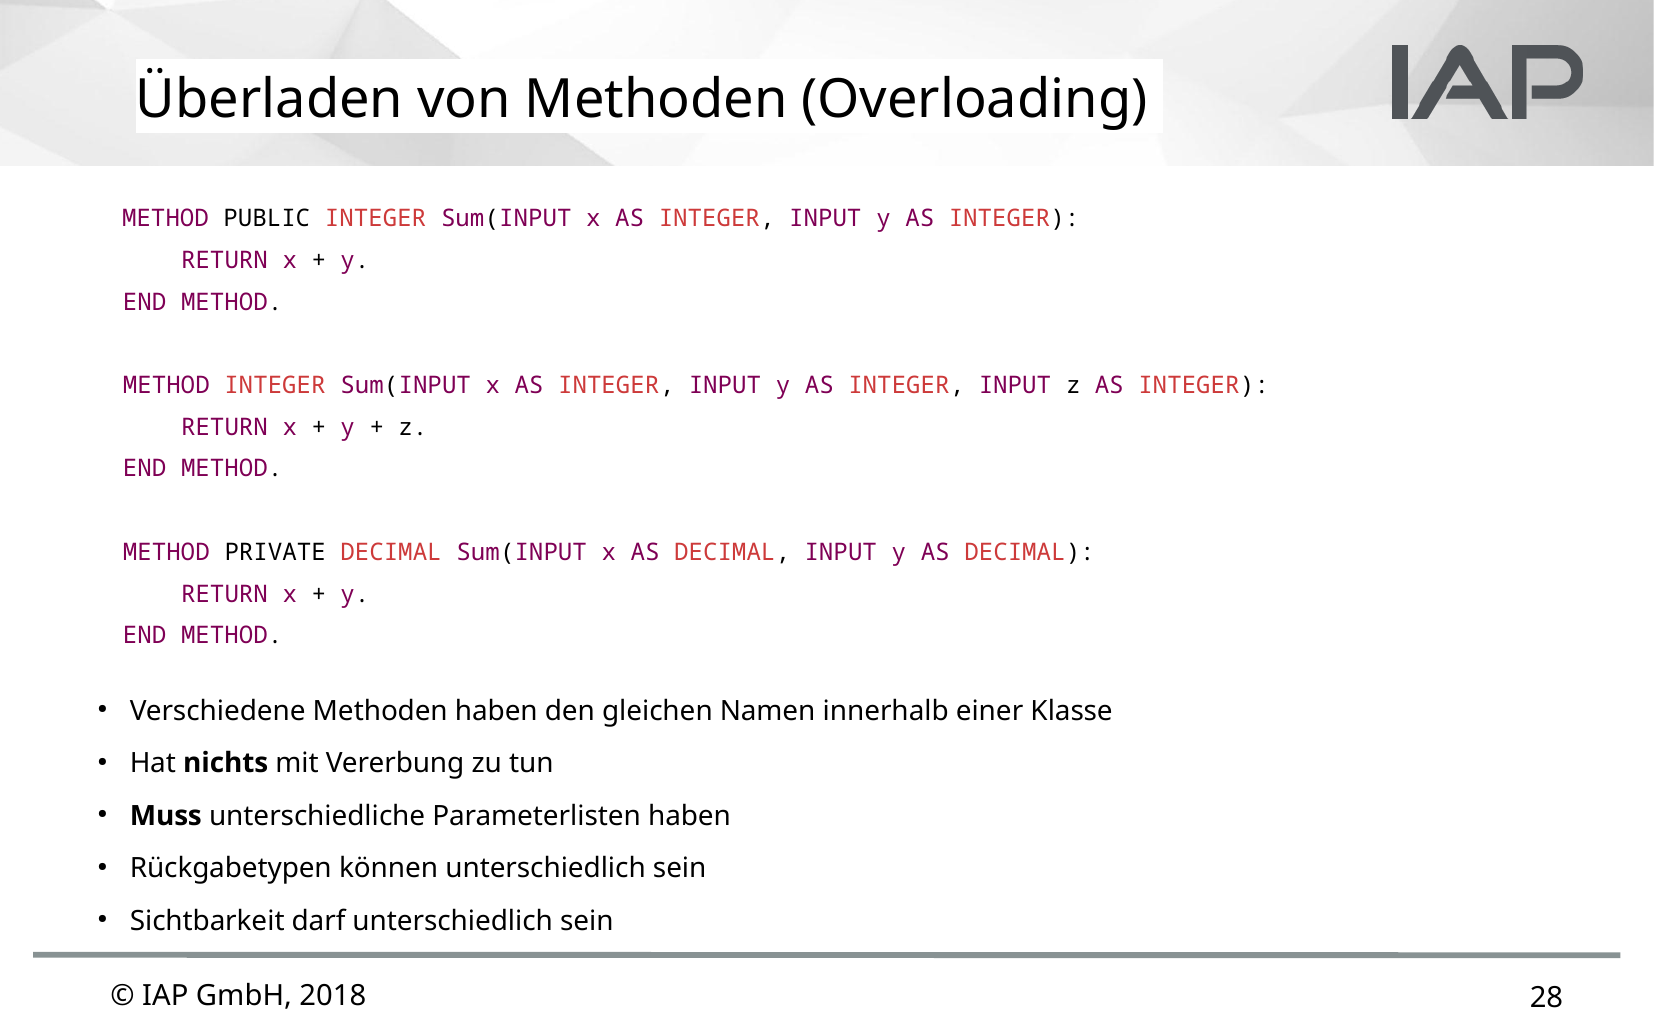

# Überladen von Methoden (Overloading)
 METHOD PUBLIC INTEGER Sum(INPUT x AS INTEGER, INPUT y AS INTEGER):
 RETURN x + y.
 END METHOD.
 METHOD INTEGER Sum(INPUT x AS INTEGER, INPUT y AS INTEGER, INPUT z AS INTEGER):
 RETURN x + y + z.
 END METHOD.
 METHOD PRIVATE DECIMAL Sum(INPUT x AS DECIMAL, INPUT y AS DECIMAL):
 RETURN x + y.
 END METHOD.
Verschiedene Methoden haben den gleichen Namen innerhalb einer Klasse
Hat nichts mit Vererbung zu tun
Muss unterschiedliche Parameterlisten haben
Rückgabetypen können unterschiedlich sein
Sichtbarkeit darf unterschiedlich sein
© IAP GmbH, 2018
28